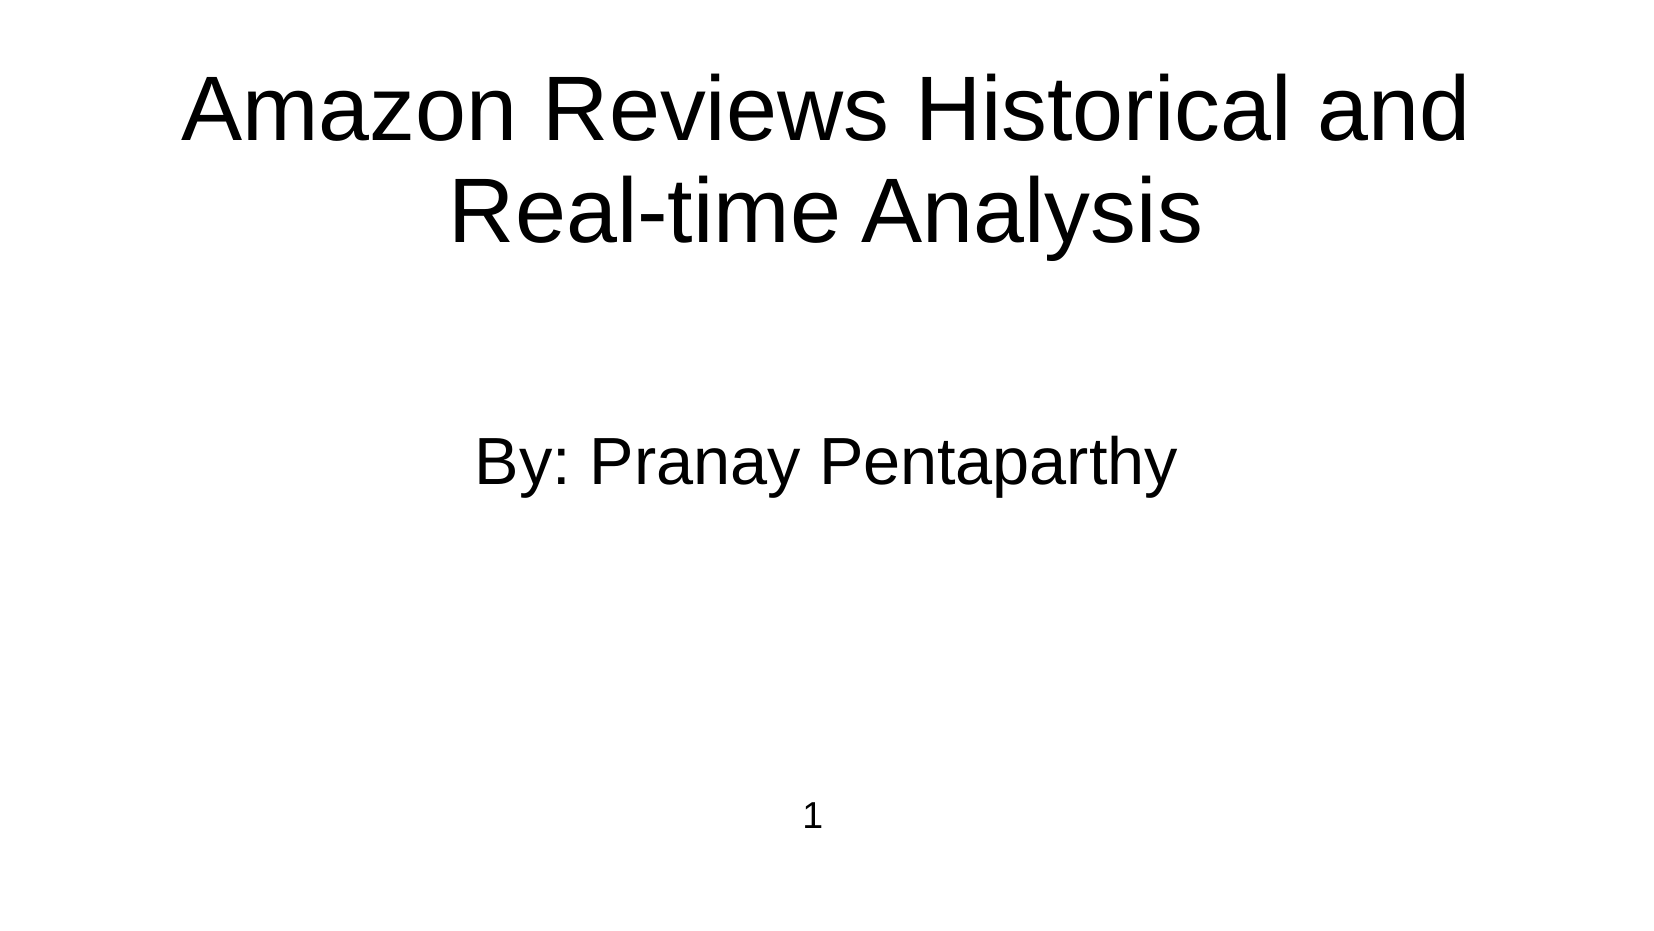

# Amazon Reviews Historical and Real-time Analysis
By: Pranay Pentaparthy